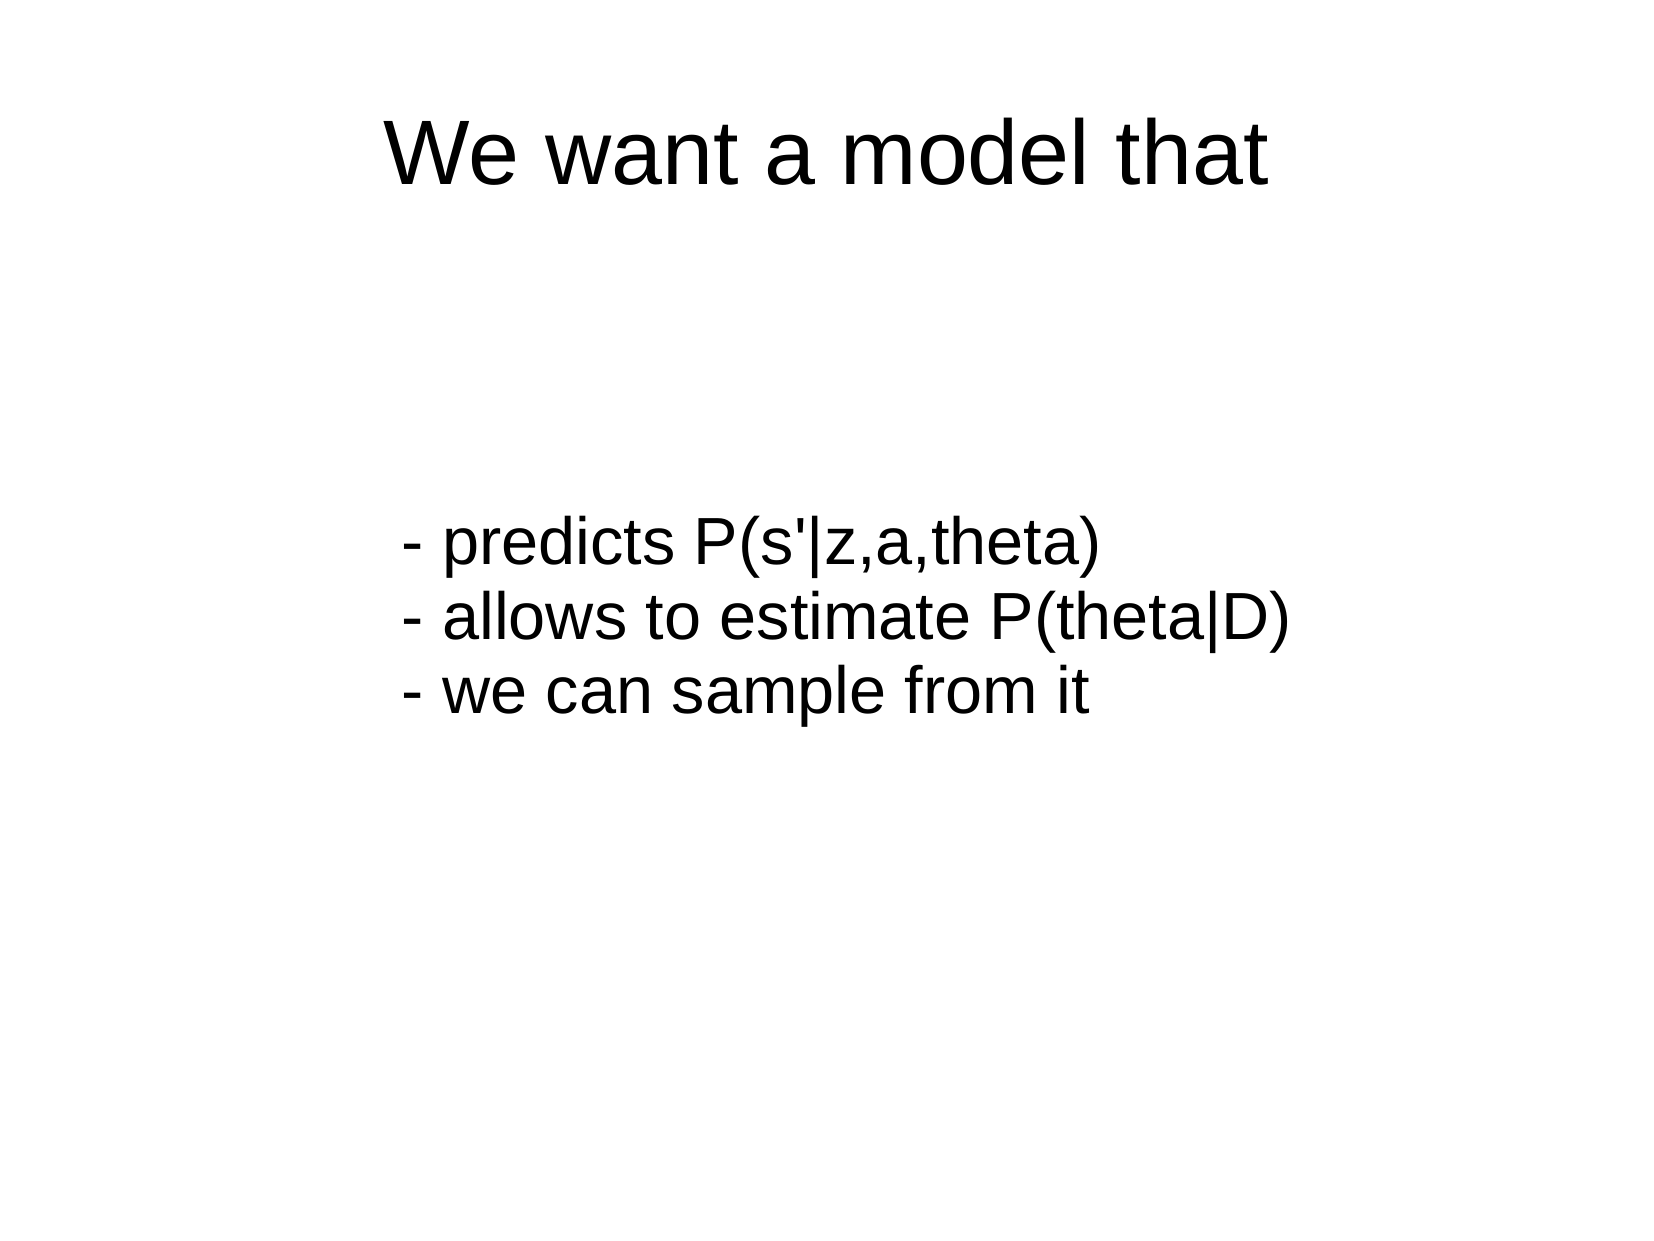

# We want a model that
- predicts P(s'|z,a,theta)
- allows to estimate P(theta|D)
- we can sample from it